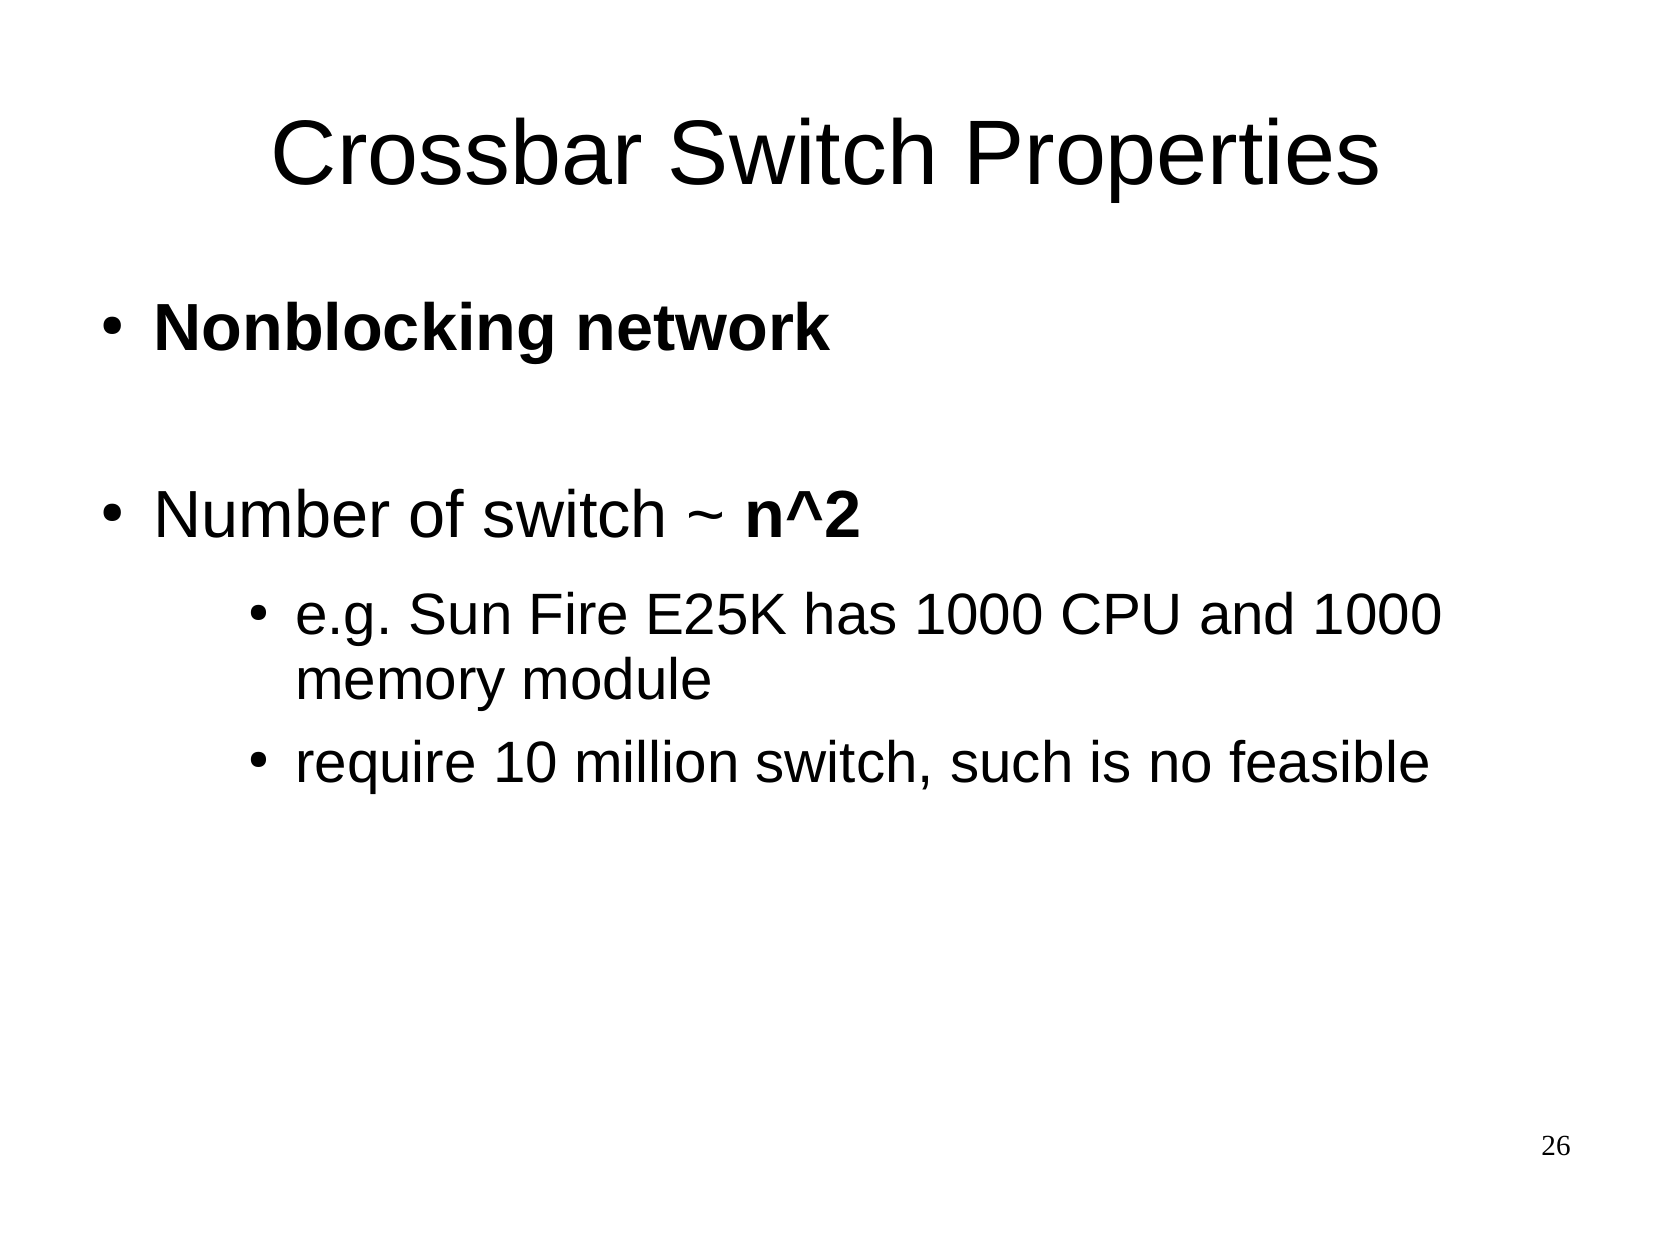

# Crossbar Switch Properties
Nonblocking network
Number of switch ~ n^2
e.g. Sun Fire E25K has 1000 CPU and 1000 memory module
require 10 million switch, such is no feasible
26